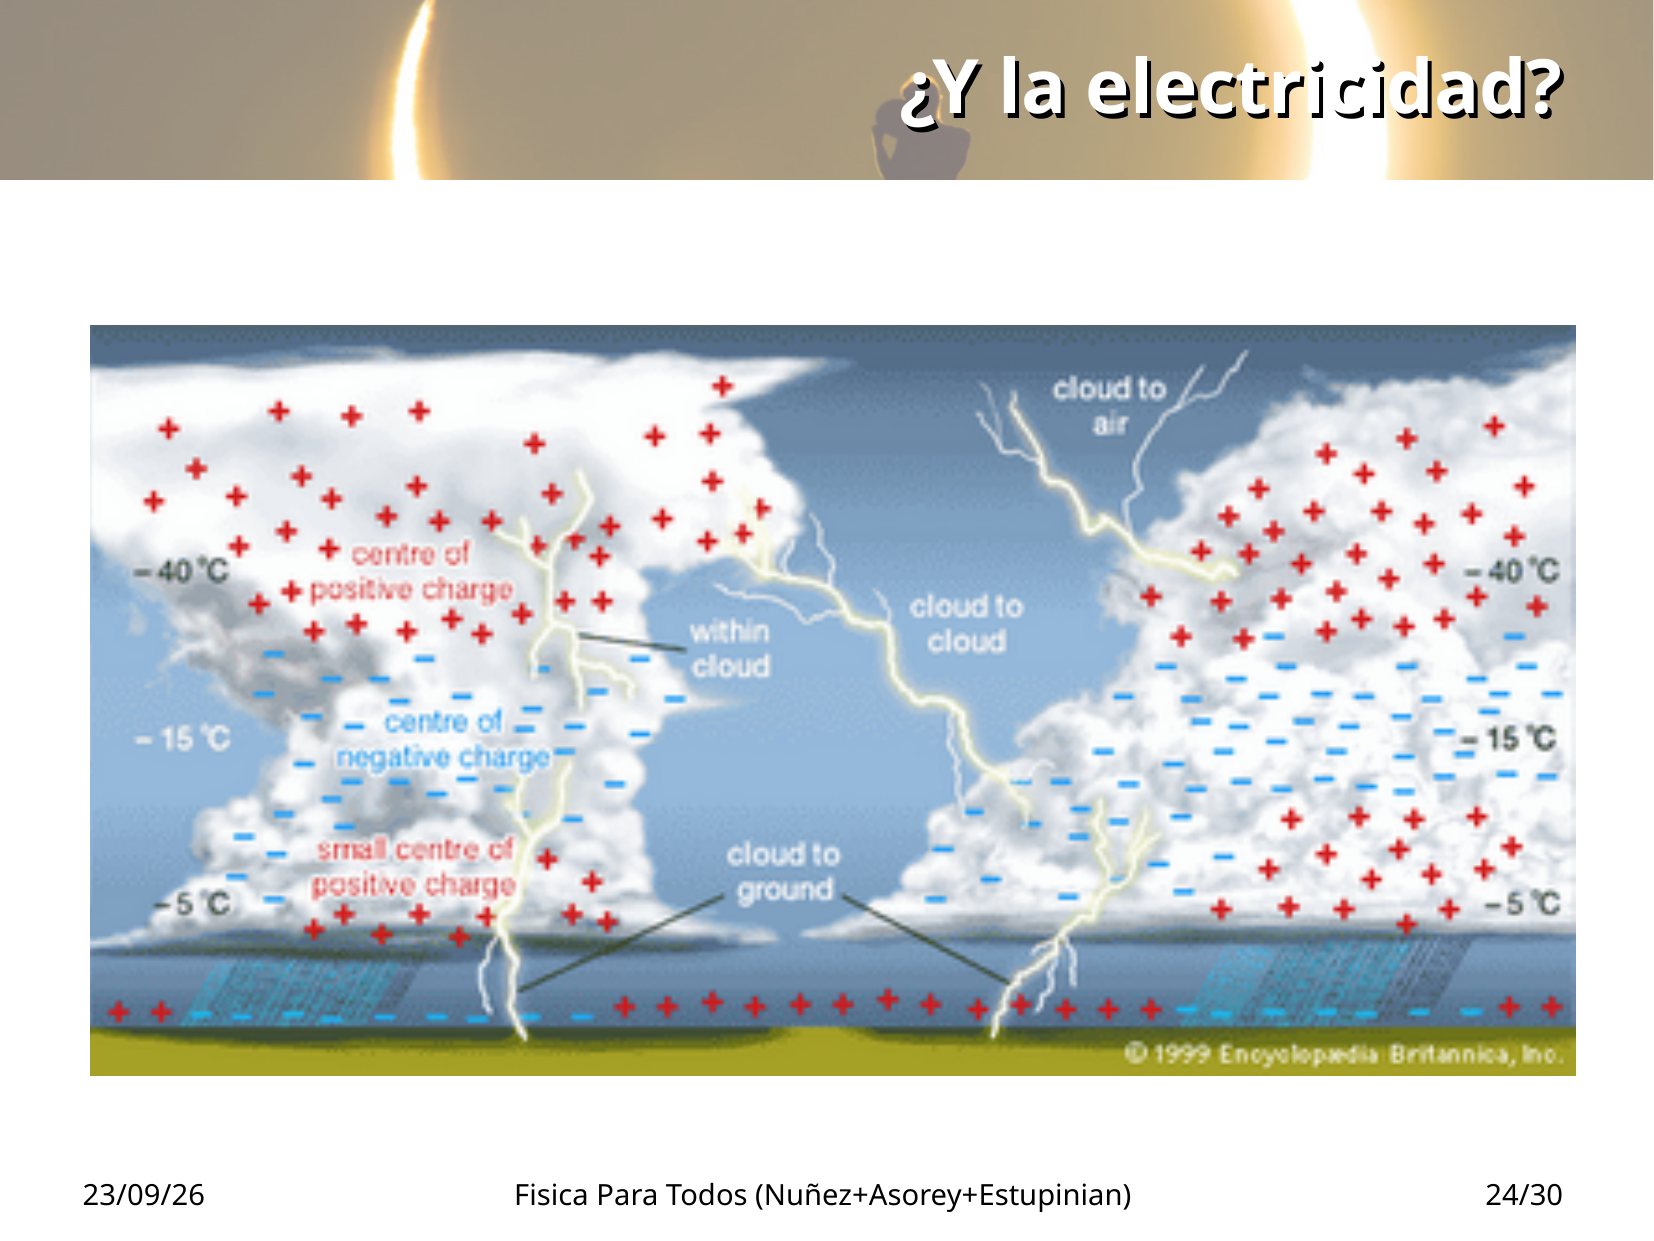

# ¿Y la electricidad?
Fisica Para Todos (Nuñez+Asorey+Estupinian)
24